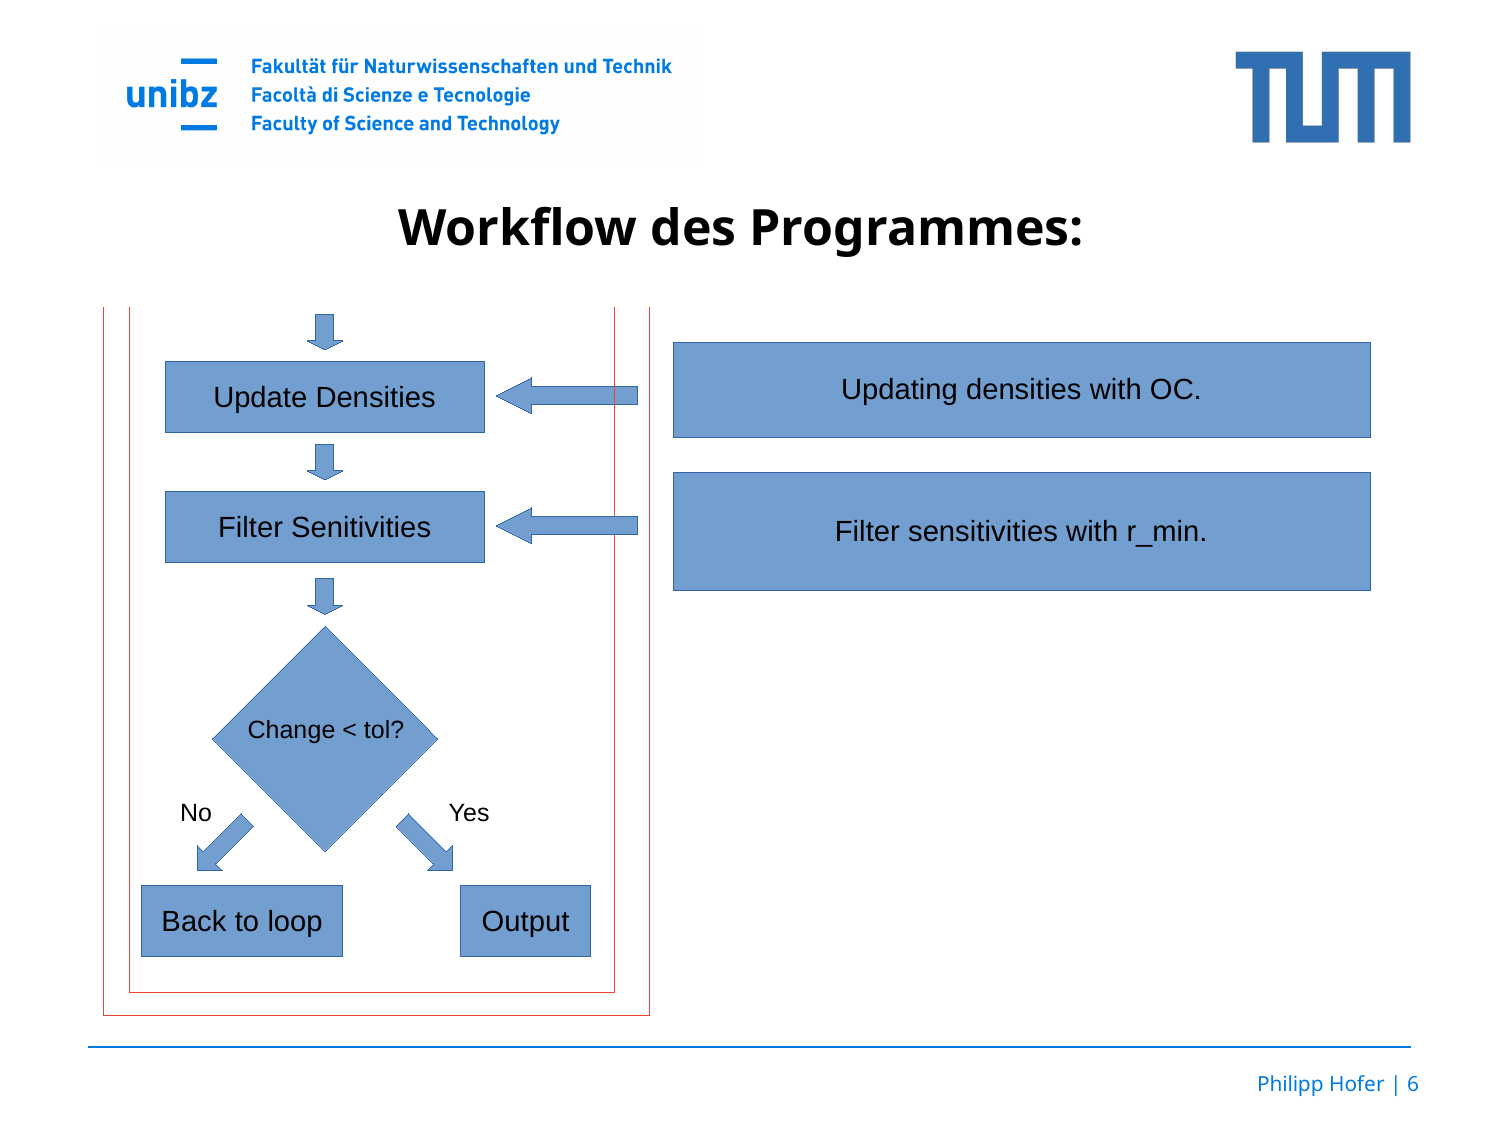

Workflow des Programmes:
Updating densities with OC.
Project Prarmeters
Update Densities
Filter sensitivities with r_min.
Filter Senitivities
Change < tol?
No
Yes
Back to loop
Output